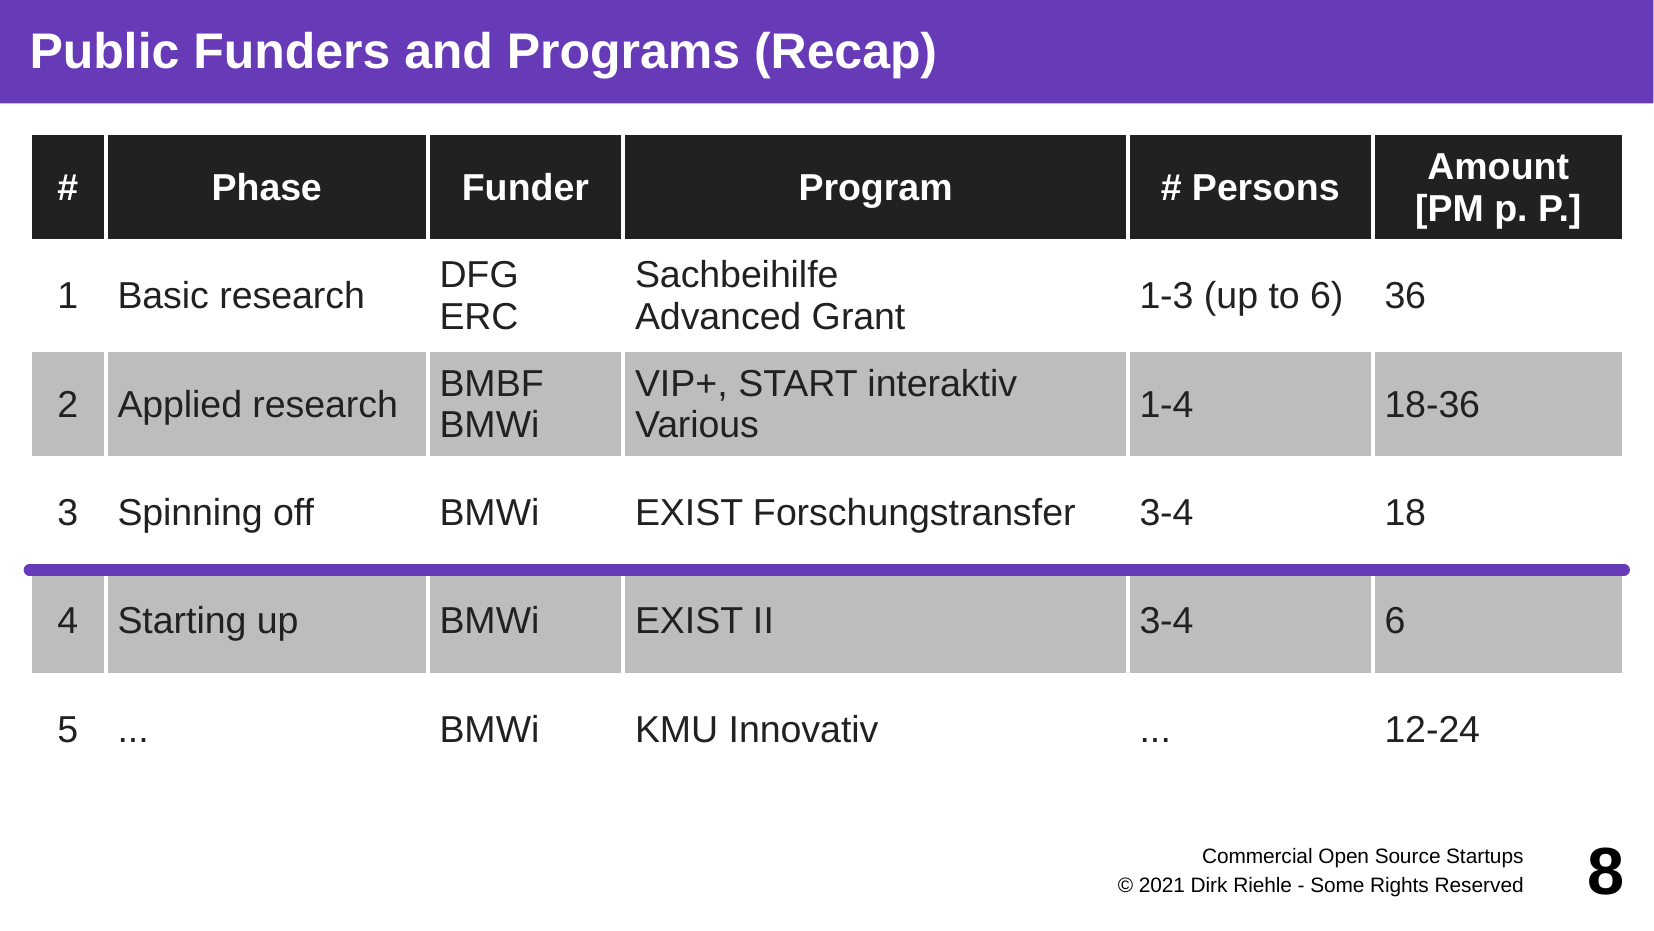

# Public Funders and Programs (Recap)
| # | Phase | Funder | Program | # Persons | Amount [PM p. P.] |
| --- | --- | --- | --- | --- | --- |
| 1 | Basic research | DFG ERC | Sachbeihilfe Advanced Grant | 1-3 (up to 6) | 36 |
| 2 | Applied research | BMBF BMWi | VIP+, START interaktiv Various | 1-4 | 18-36 |
| 3 | Spinning off | BMWi | EXIST Forschungstransfer | 3-4 | 18 |
| 4 | Starting up | BMWi | EXIST II | 3-4 | 6 |
| 5 | ... | BMWi | KMU Innovativ | ... | 12-24 |
Commercial Open Source Startups
8
© 2021 Dirk Riehle - Some Rights Reserved